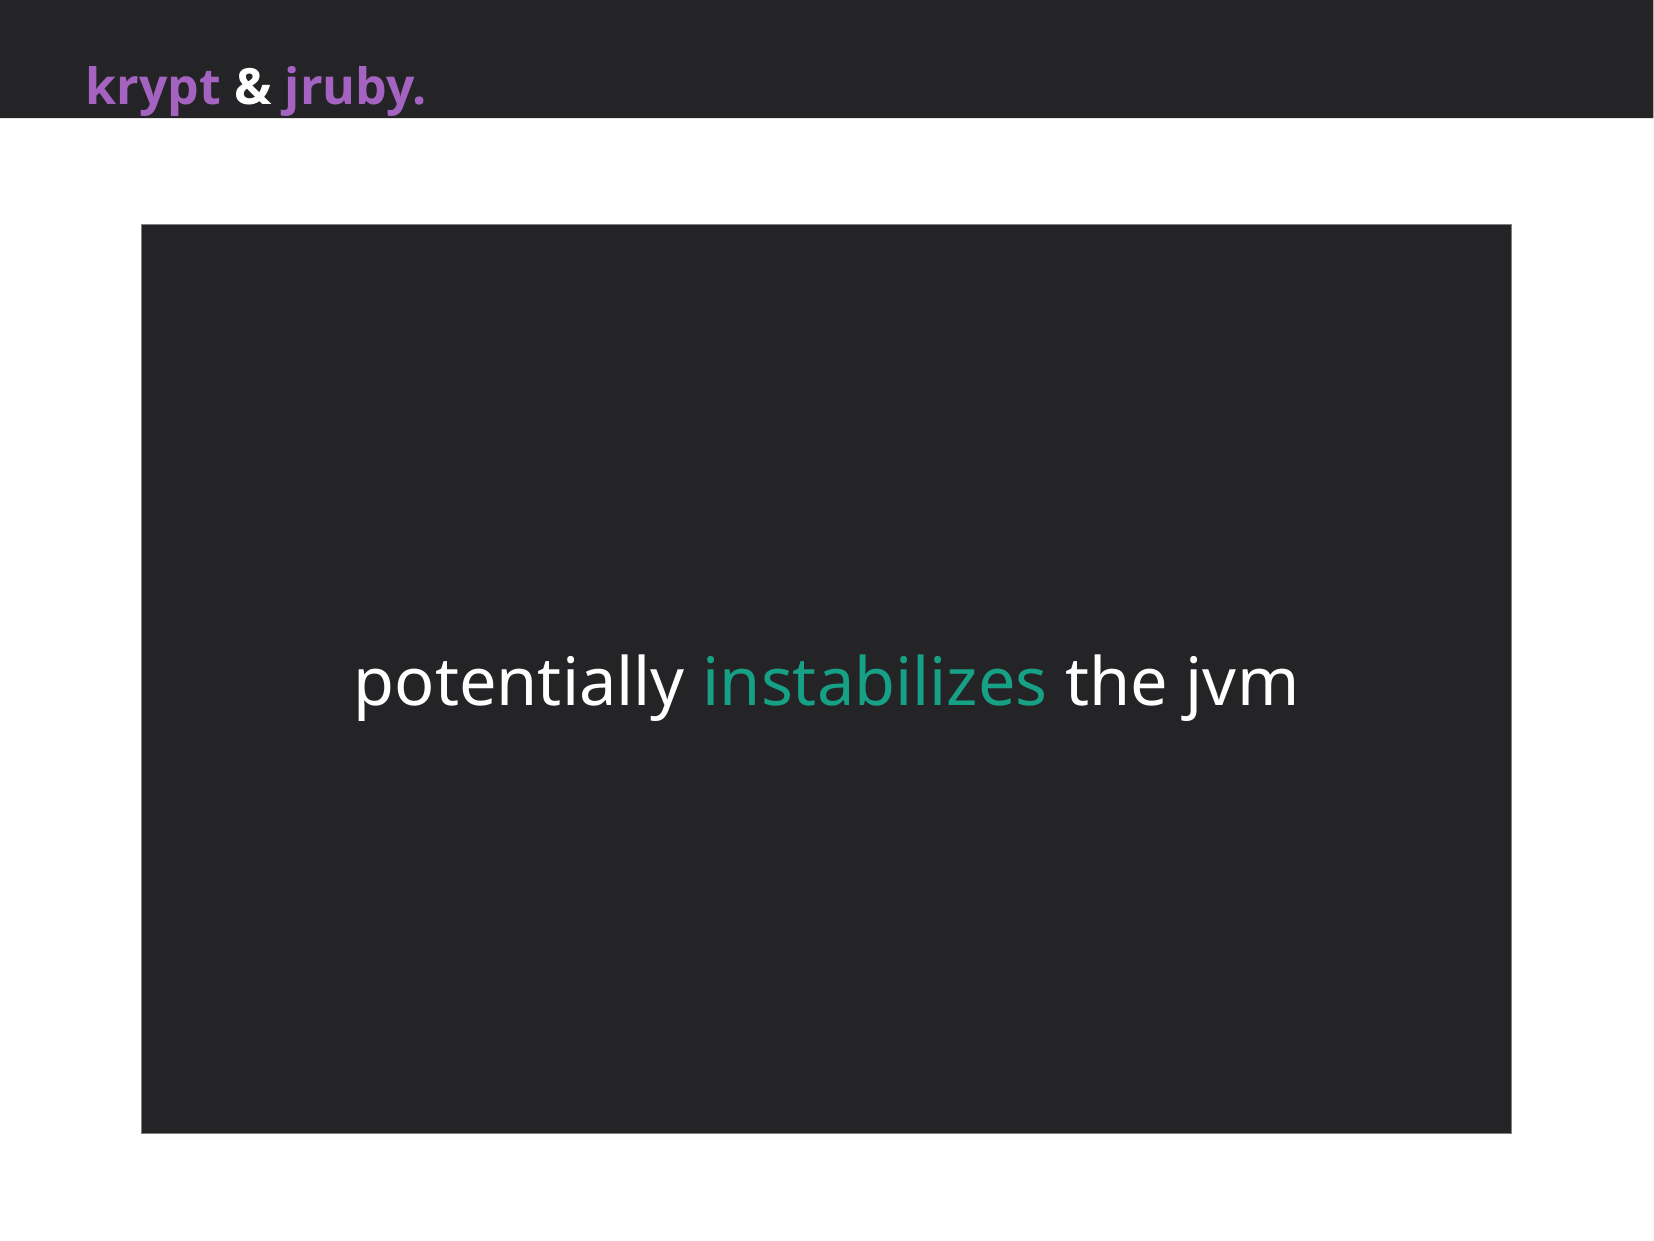

krypt & jruby.
potentially instabilizes the jvm